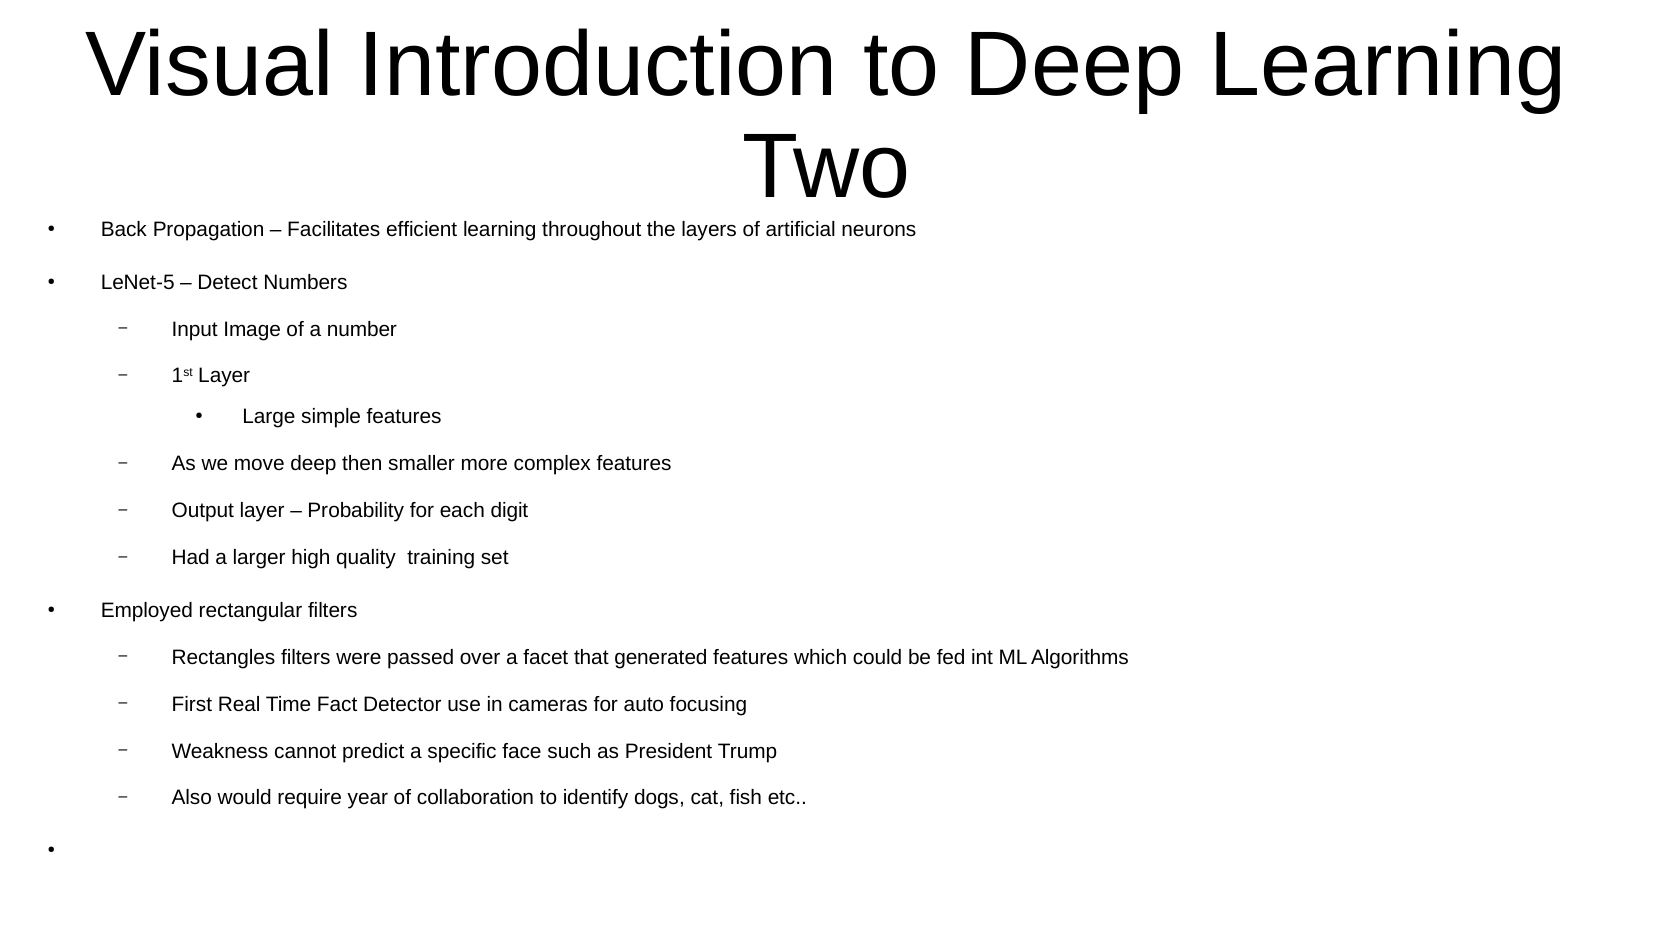

# Visual Introduction to Deep Learning Two
Back Propagation – Facilitates efficient learning throughout the layers of artificial neurons
LeNet-5 – Detect Numbers
Input Image of a number
1st Layer
Large simple features
As we move deep then smaller more complex features
Output layer – Probability for each digit
Had a larger high quality training set
Employed rectangular filters
Rectangles filters were passed over a facet that generated features which could be fed int ML Algorithms
First Real Time Fact Detector use in cameras for auto focusing
Weakness cannot predict a specific face such as President Trump
Also would require year of collaboration to identify dogs, cat, fish etc..